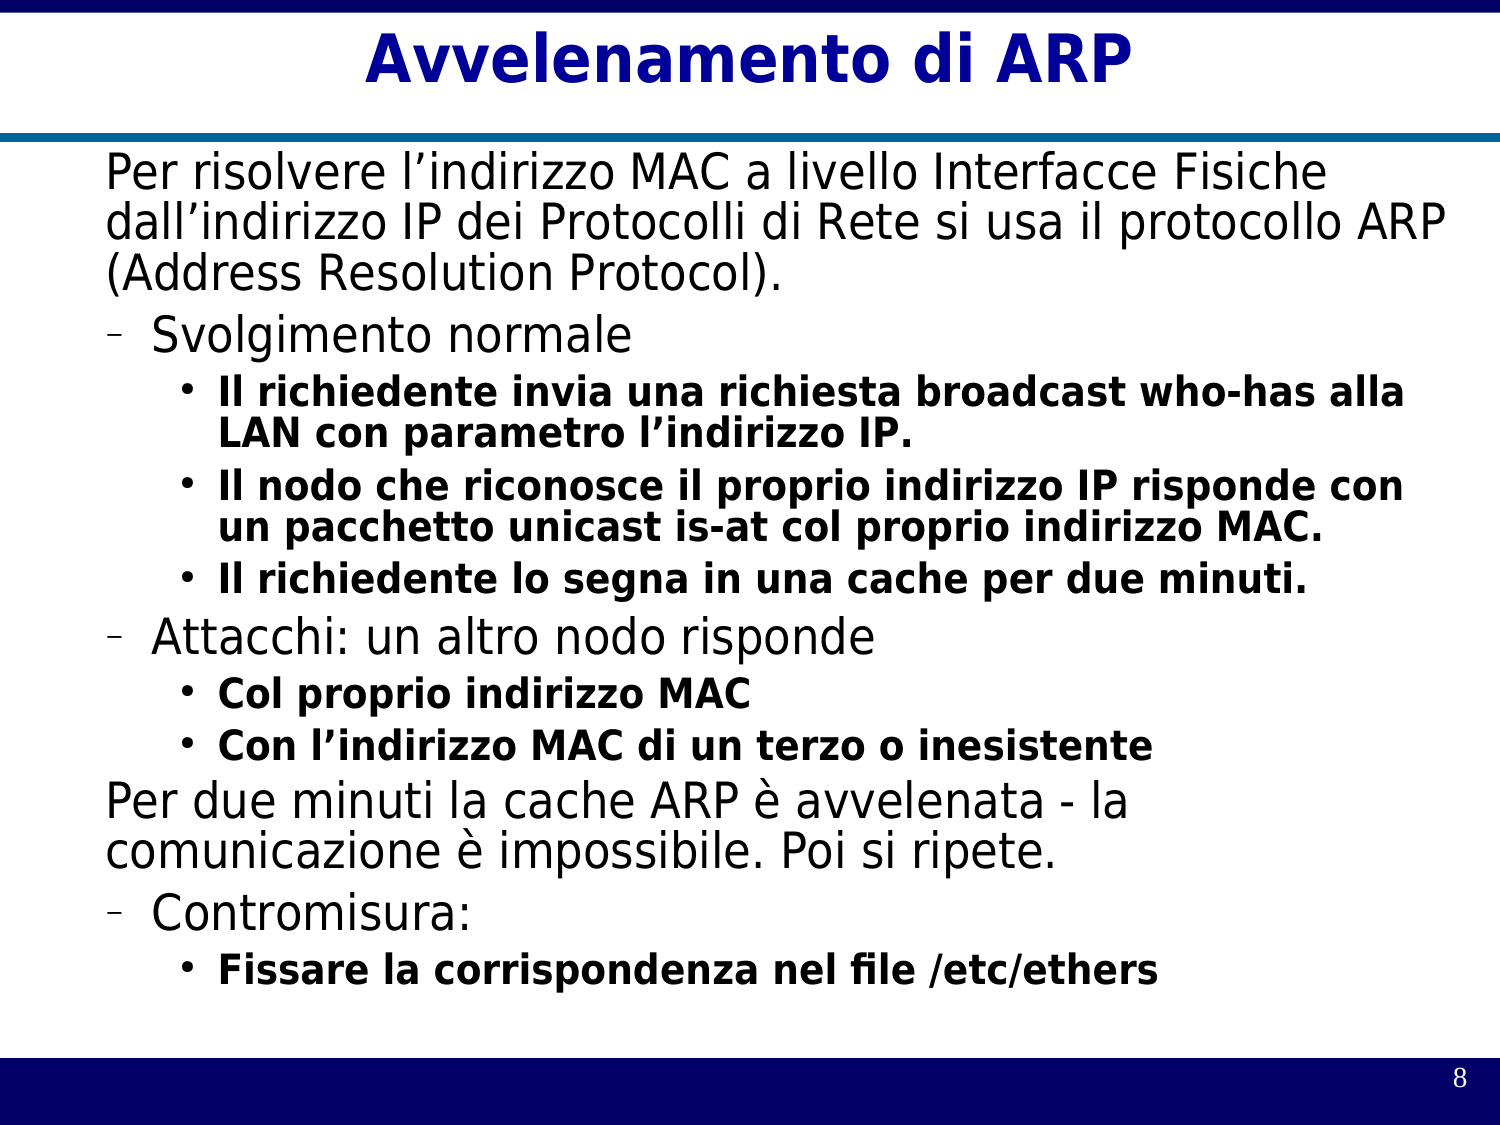

# Avvelenamento di ARP
Per risolvere l’indirizzo MAC a livello Interfacce Fisiche dall’indirizzo IP dei Protocolli di Rete si usa il protocollo ARP (Address Resolution Protocol).
Svolgimento normale
Il richiedente invia una richiesta broadcast who-has alla LAN con parametro l’indirizzo IP.
Il nodo che riconosce il proprio indirizzo IP risponde con un pacchetto unicast is-at col proprio indirizzo MAC.
Il richiedente lo segna in una cache per due minuti.
Attacchi: un altro nodo risponde
Col proprio indirizzo MAC
Con l’indirizzo MAC di un terzo o inesistente
Per due minuti la cache ARP è avvelenata - la comunicazione è impossibile. Poi si ripete.
Contromisura:
Fissare la corrispondenza nel file /etc/ethers